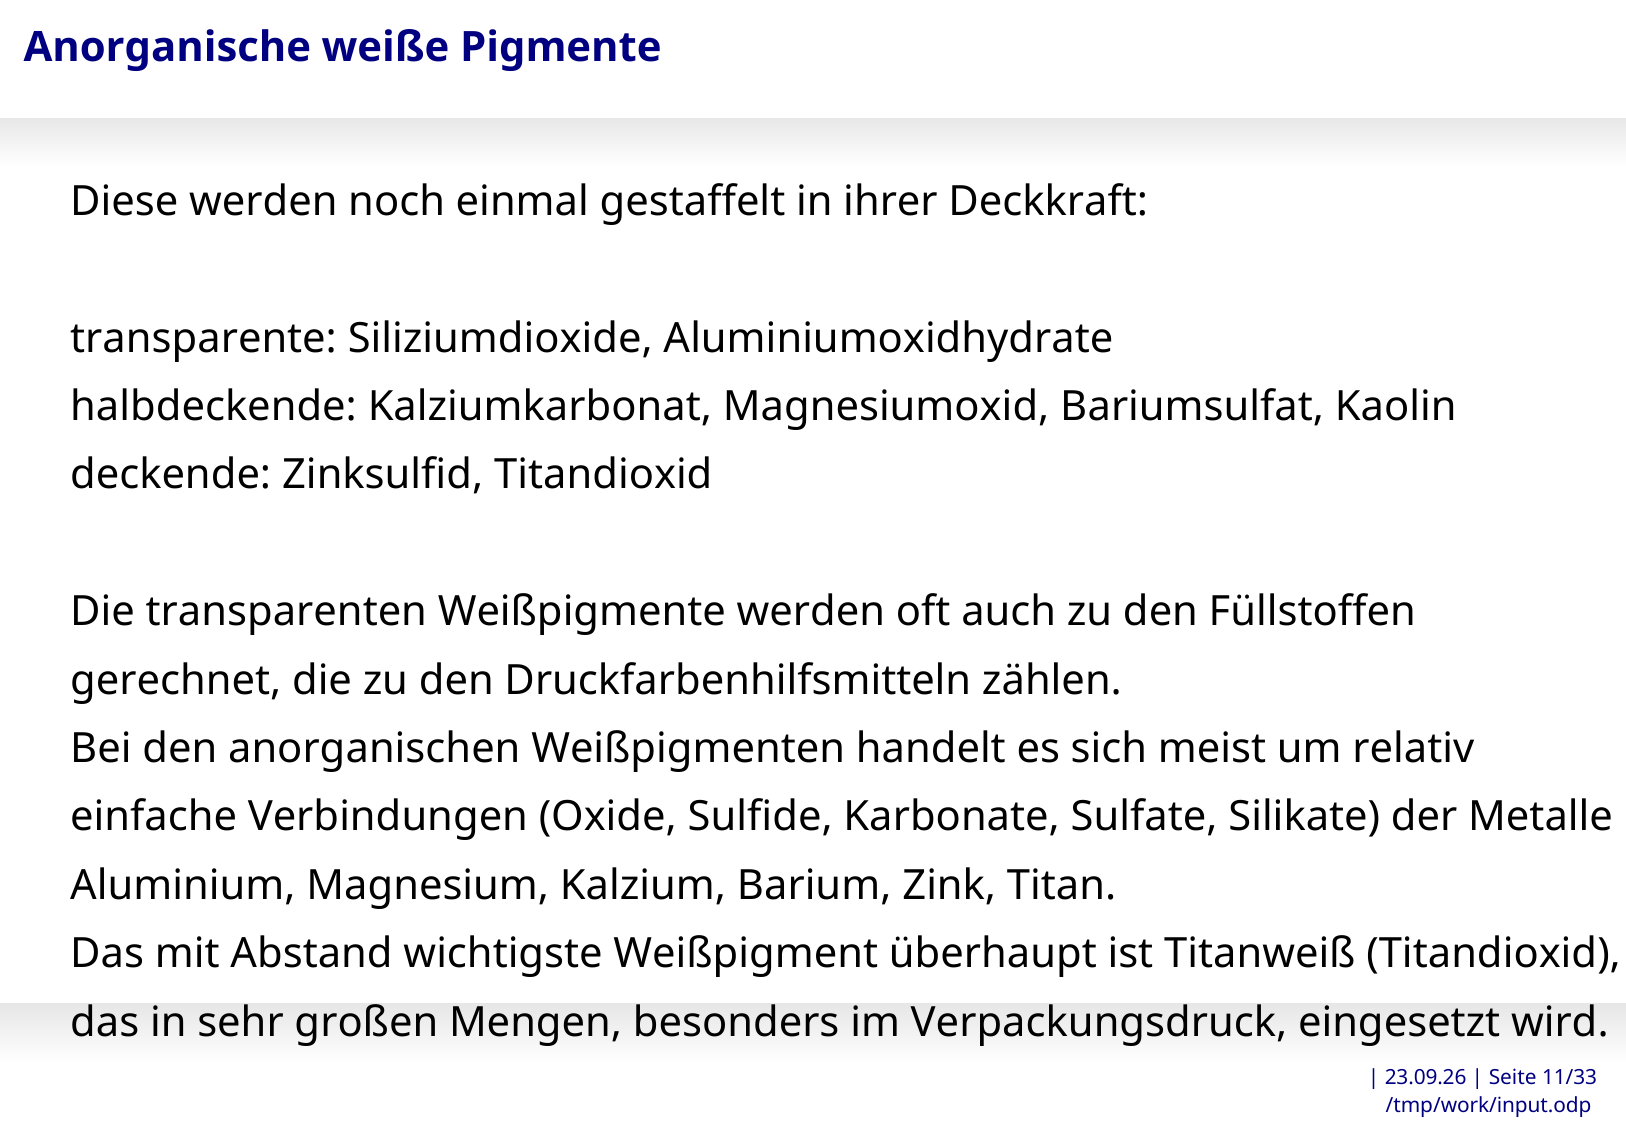

# Anorganische weiße Pigmente
Diese werden noch einmal gestaffelt in ihrer Deckkraft:
transparente: Siliziumdioxide, Aluminiumoxidhydrate
halbdeckende: Kalziumkarbonat, Magnesiumoxid, Bariumsulfat, Kaolin
deckende: Zinksulfid, Titandioxid
Die transparenten Weißpigmente werden oft auch zu den Füllstoffen gerechnet, die zu den Druckfarbenhilfsmitteln zählen.
Bei den anorganischen Weißpigmenten handelt es sich meist um relativ einfache Verbindungen (Oxide, Sulfide, Karbonate, Sulfate, Silikate) der Metalle Aluminium, Magnesium, Kalzium, Barium, Zink, Titan.
Das mit Abstand wichtigste Weißpigment überhaupt ist Titanweiß (Titandioxid), das in sehr großen Mengen, besonders im Verpackungsdruck, eingesetzt wird.